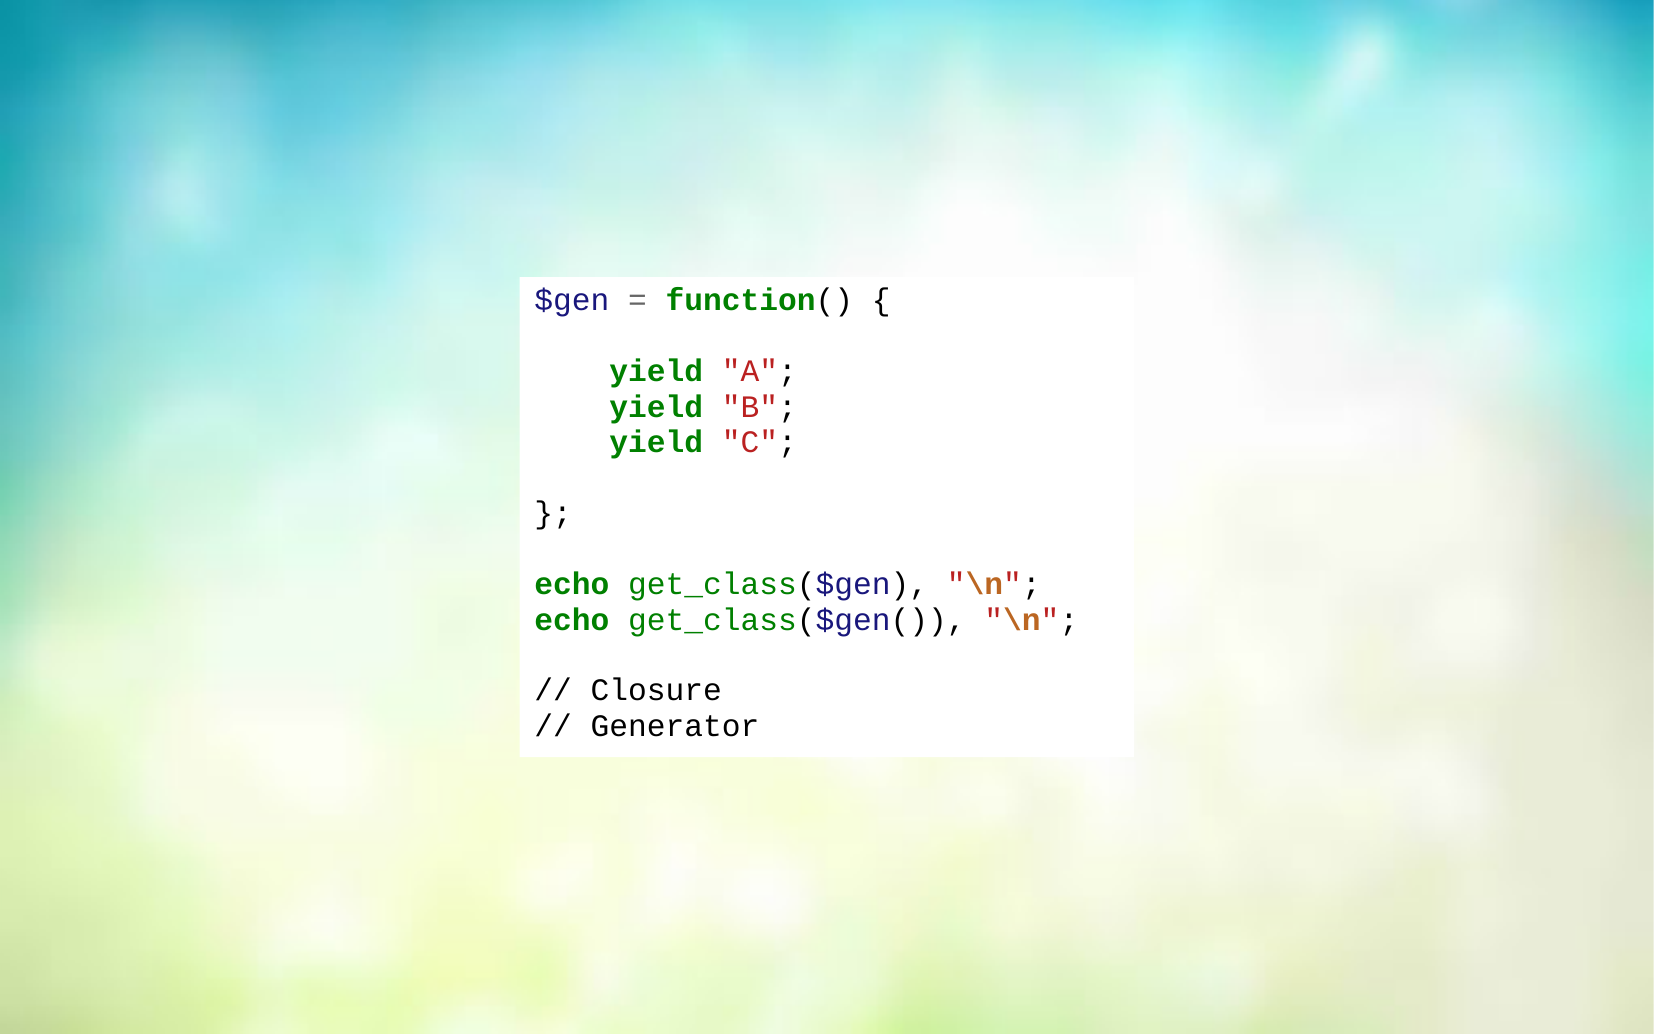

$gen = function() {
 yield "A";
 yield "B";
 yield "C";
};
echo get_class($gen), "\n";
echo get_class($gen()), "\n";
// Closure
// Generator